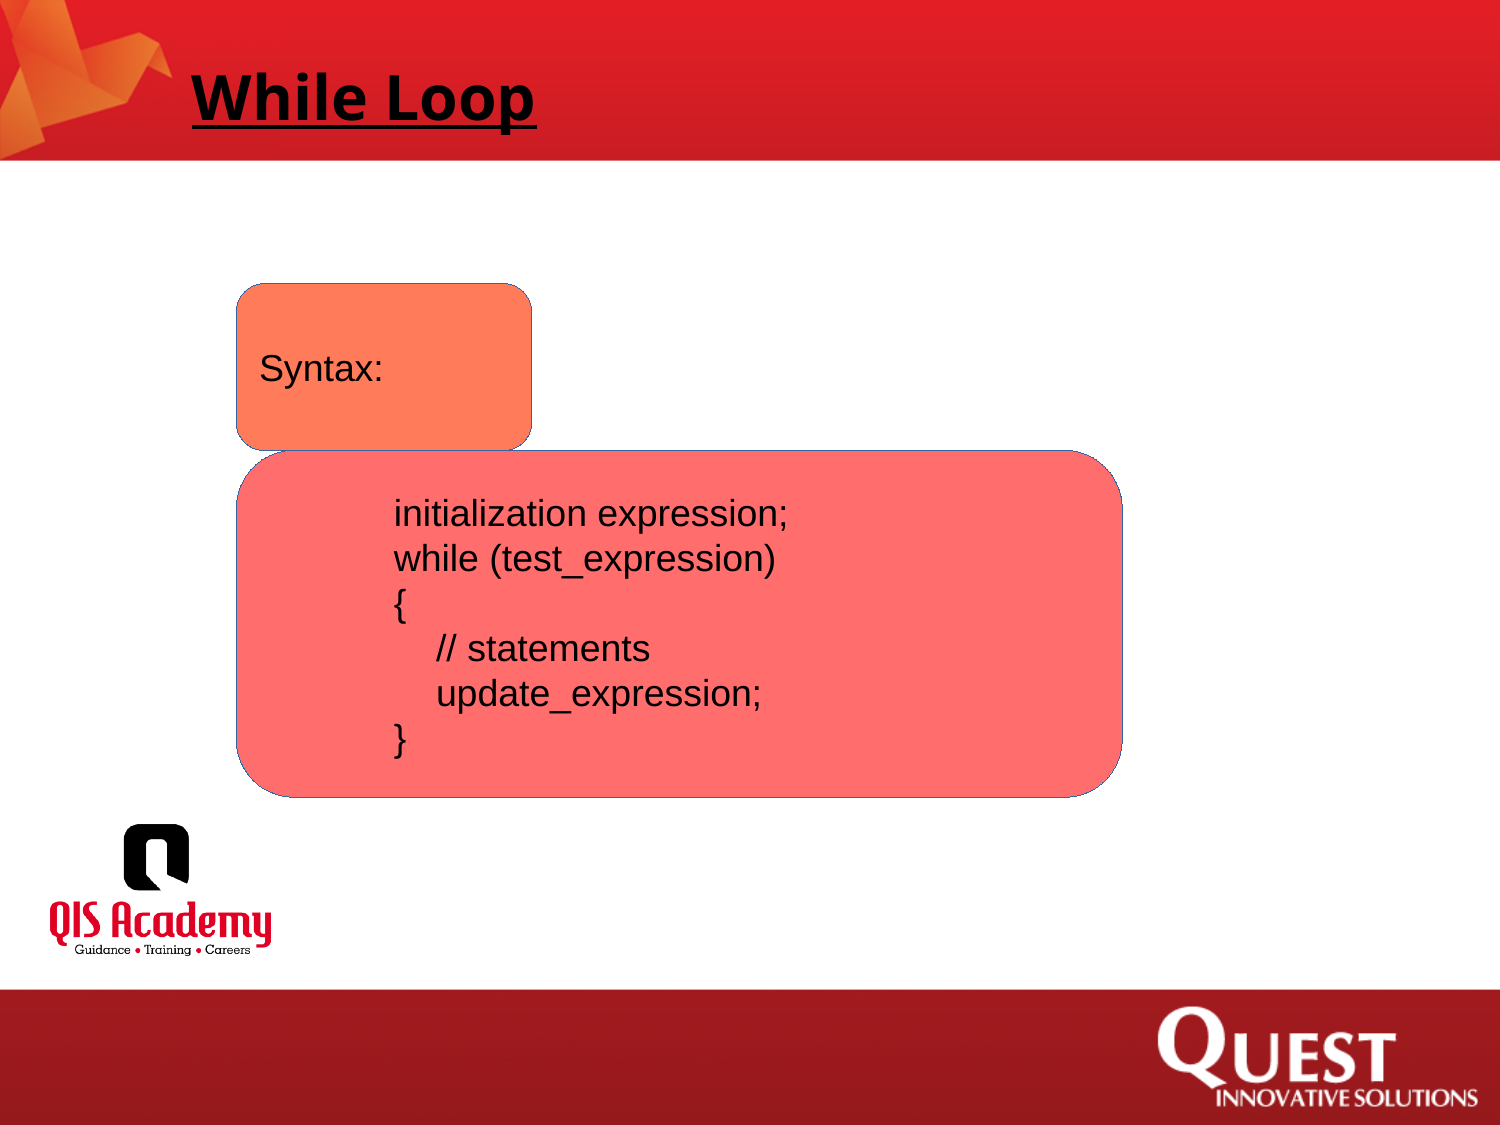

# While Loop
Syntax:
 initialization expression;
 while (test_expression)
 {
 // statements
 update_expression;
 }